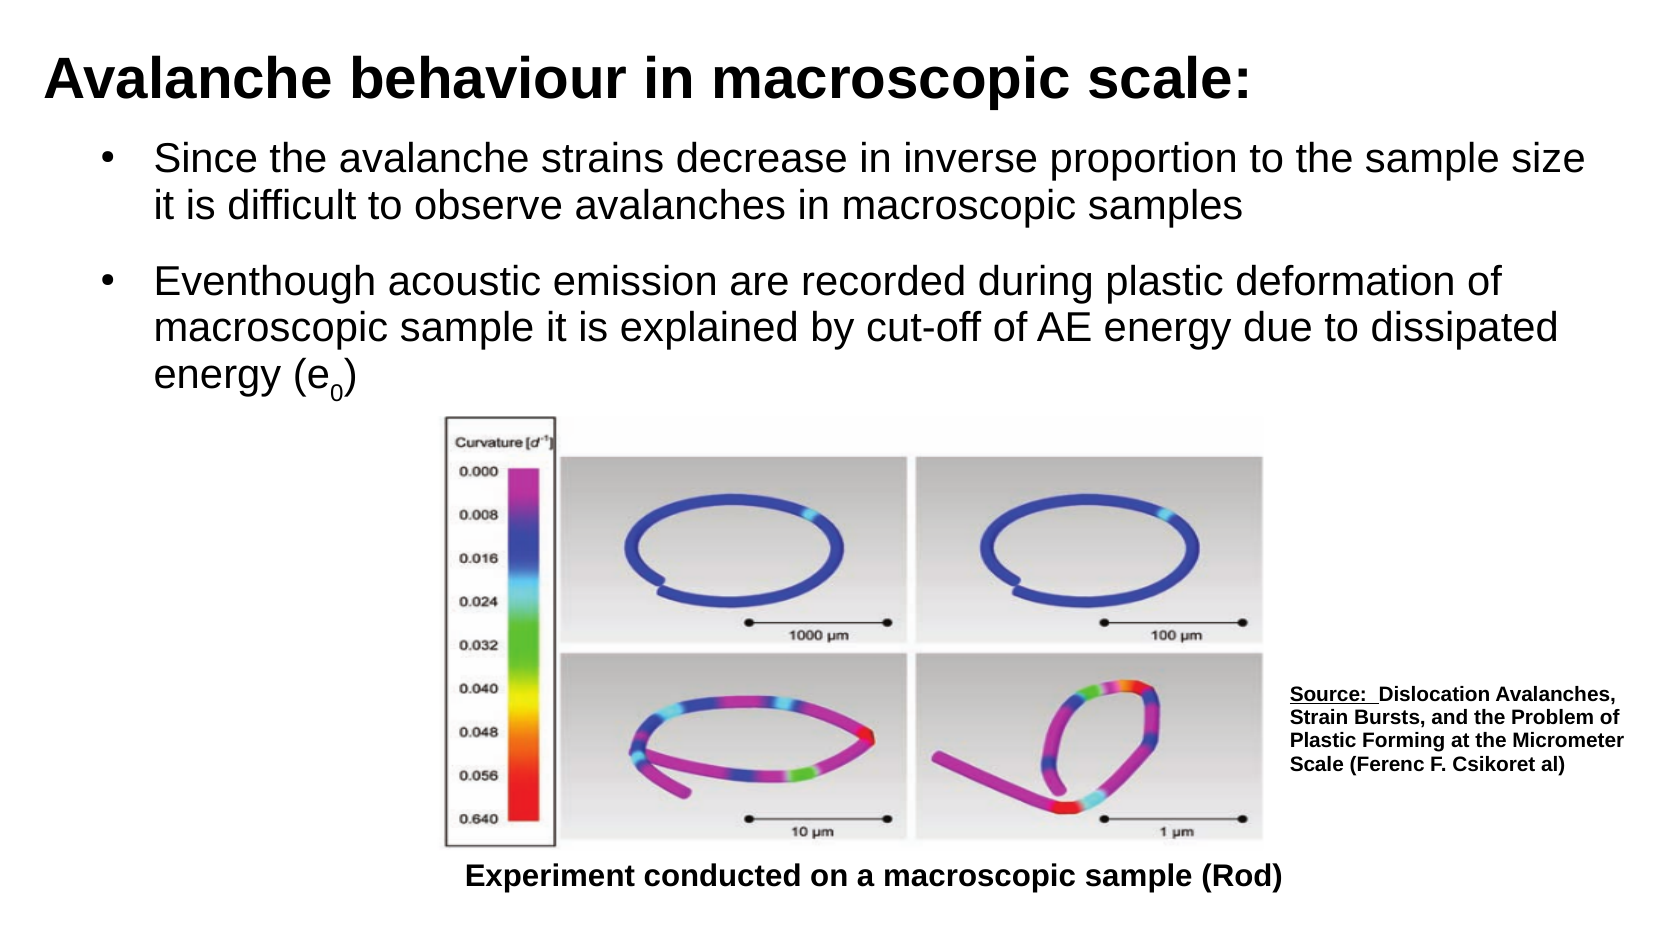

# Avalanche behaviour in macroscopic scale:
Since the avalanche strains decrease in inverse proportion to the sample size it is difficult to observe avalanches in macroscopic samples
Eventhough acoustic emission are recorded during plastic deformation of macroscopic sample it is explained by cut-off of AE energy due to dissipated energy (e0)
Source: Dislocation Avalanches, Strain Bursts, and the Problem of Plastic Forming at the Micrometer Scale (Ferenc F. Csikoret al)
Experiment conducted on a macroscopic sample (Rod)